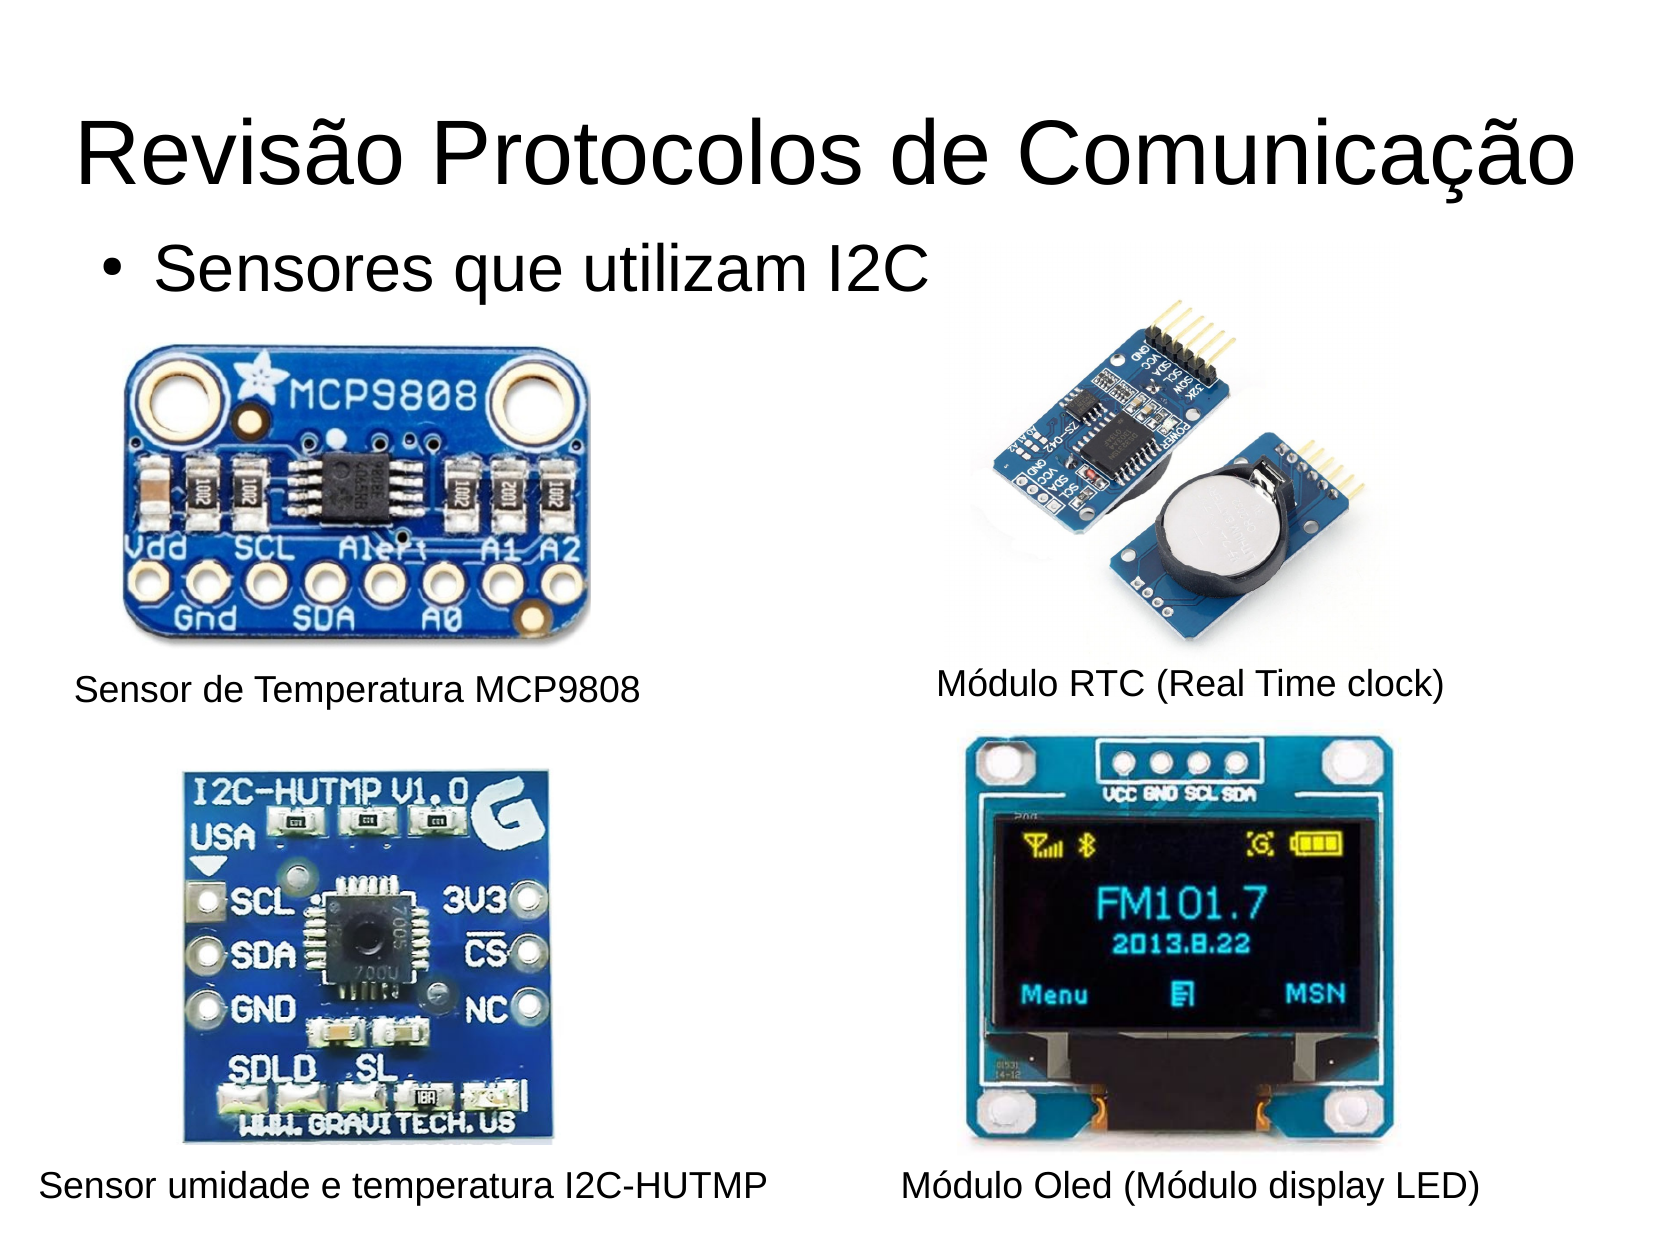

Revisão Protocolos de Comunicação
# Sensores que utilizam I2C
Módulo RTC (Real Time clock)
Sensor de Temperatura MCP9808
Sensor umidade e temperatura I2C-HUTMP
Módulo Oled (Módulo display LED)